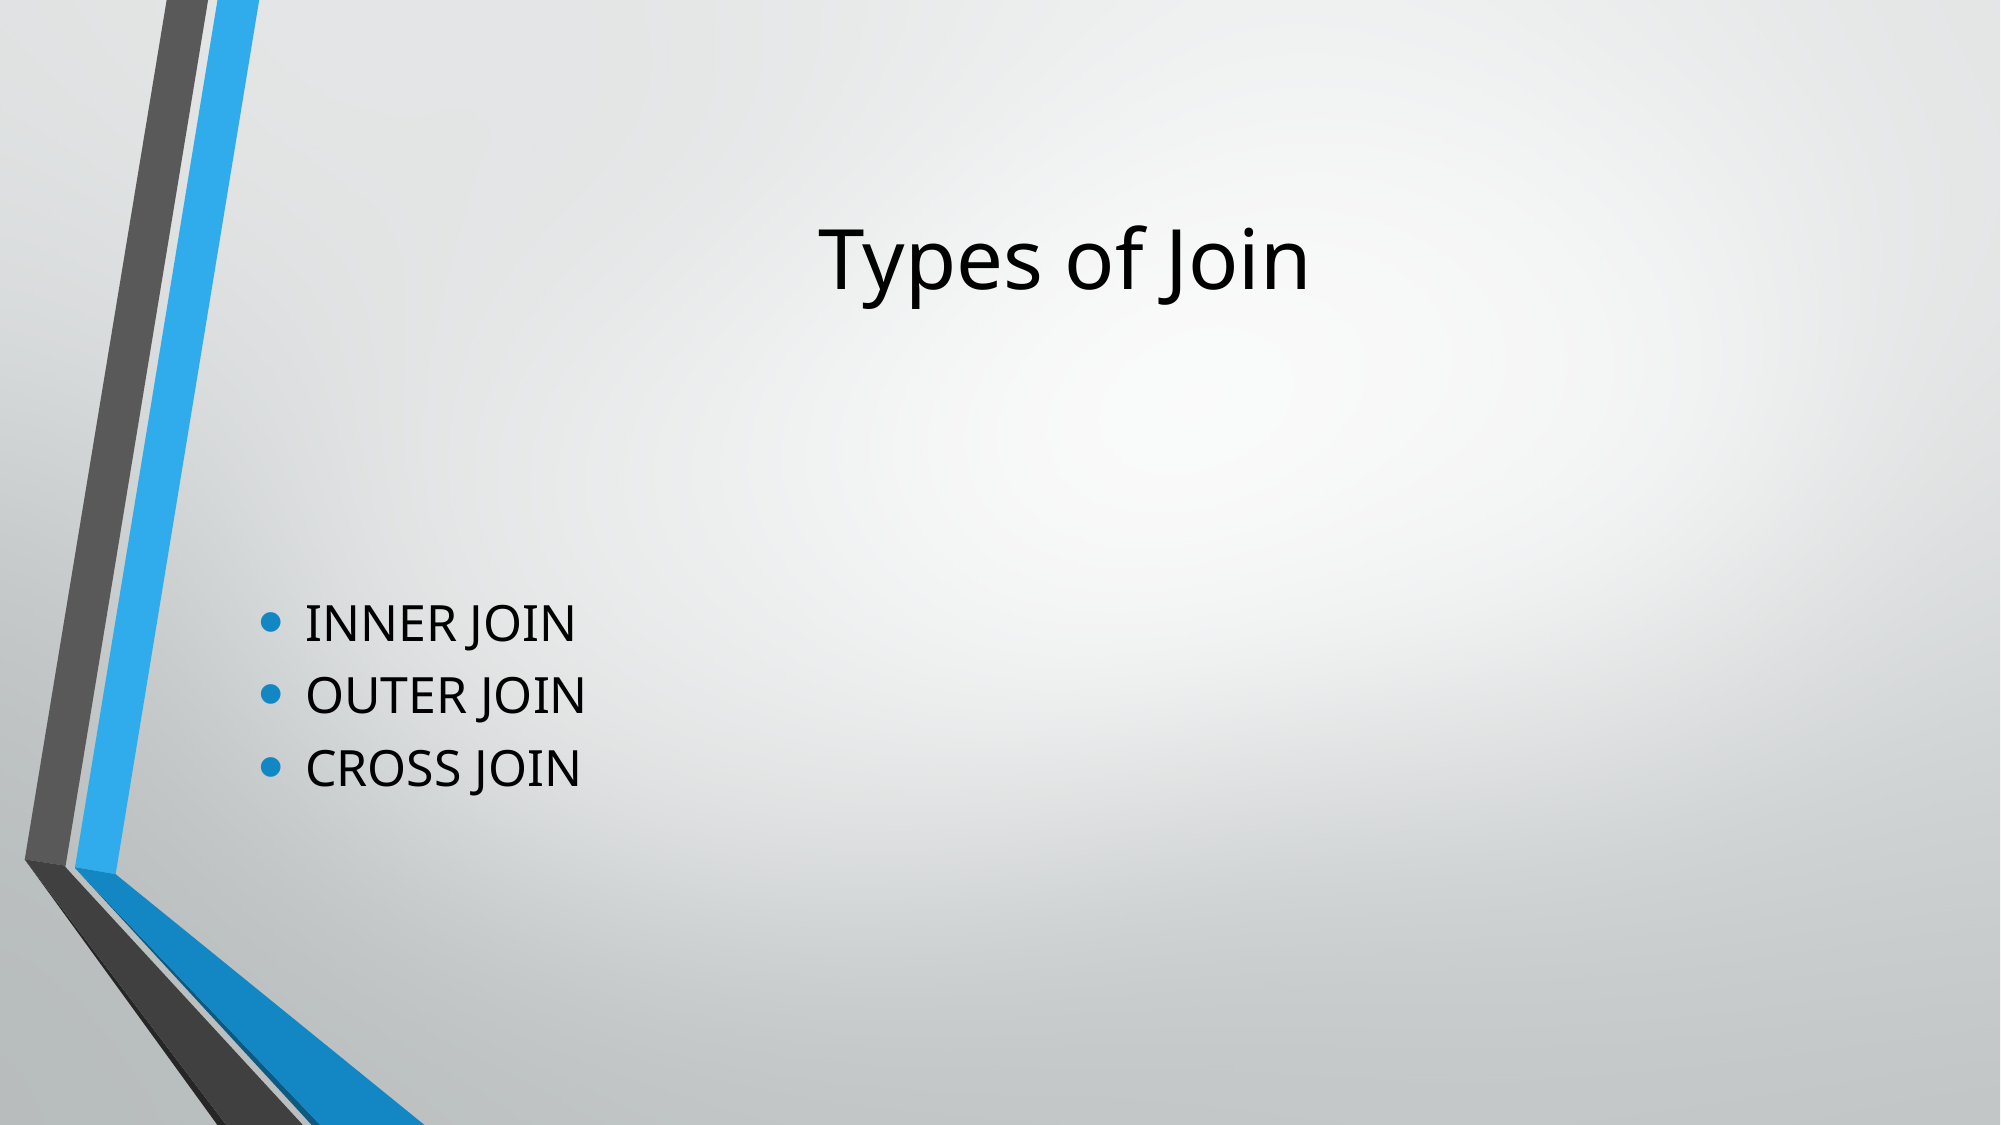

# Types of Join
INNER JOIN
OUTER JOIN
CROSS JOIN